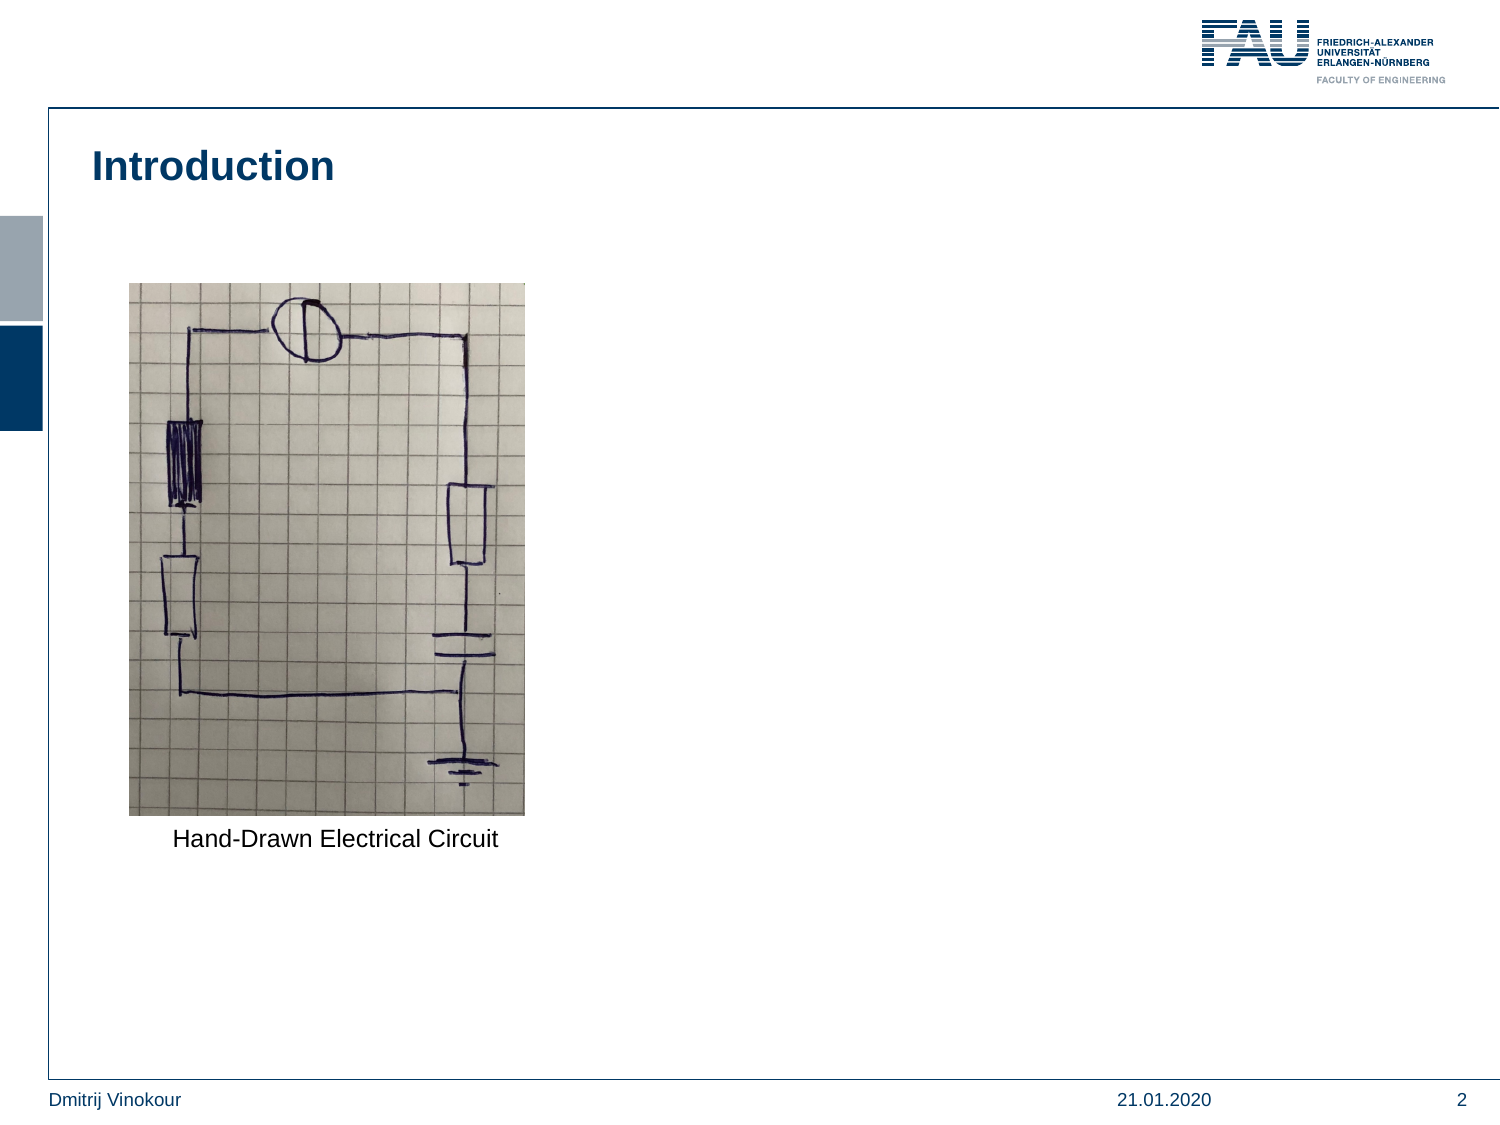

Introduction
Hand-Drawn Electrical Circuit
21.01.2020
Dmitrij Vinokour